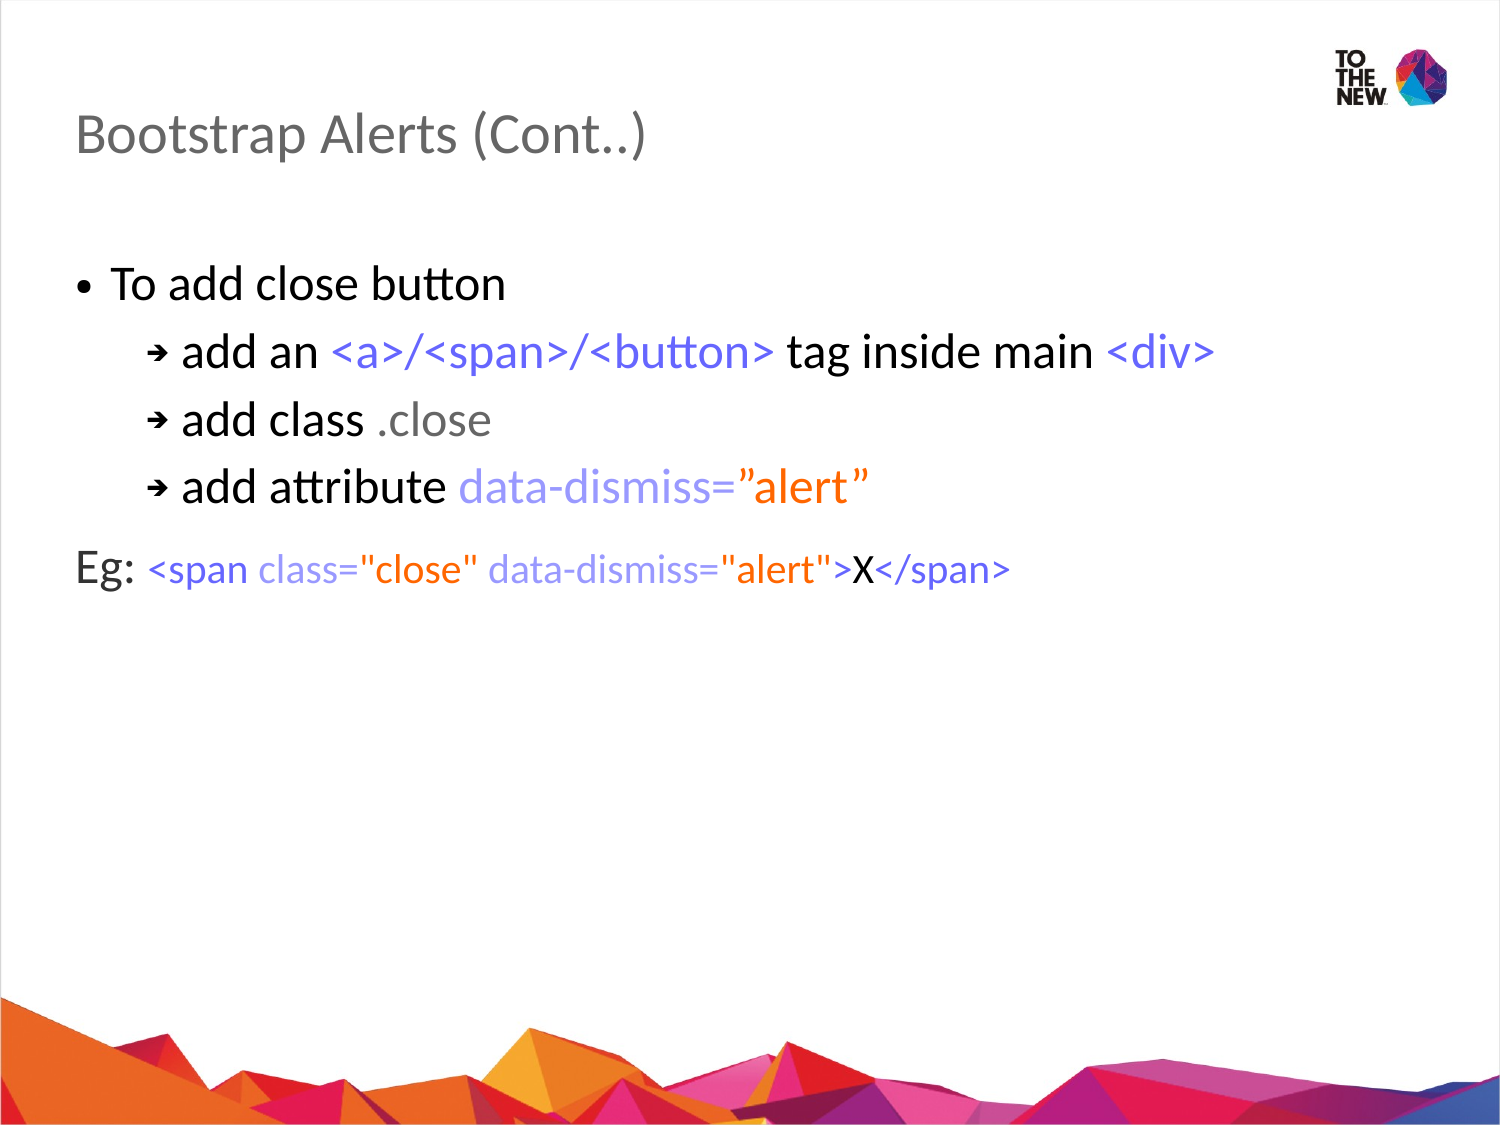

# Bootstrap Alerts (Cont..)
To add close button
add an <a>/<span>/<button> tag inside main <div>
add class .close
add attribute data-dismiss=”alert”
Eg: <span class="close" data-dismiss="alert">X</span>